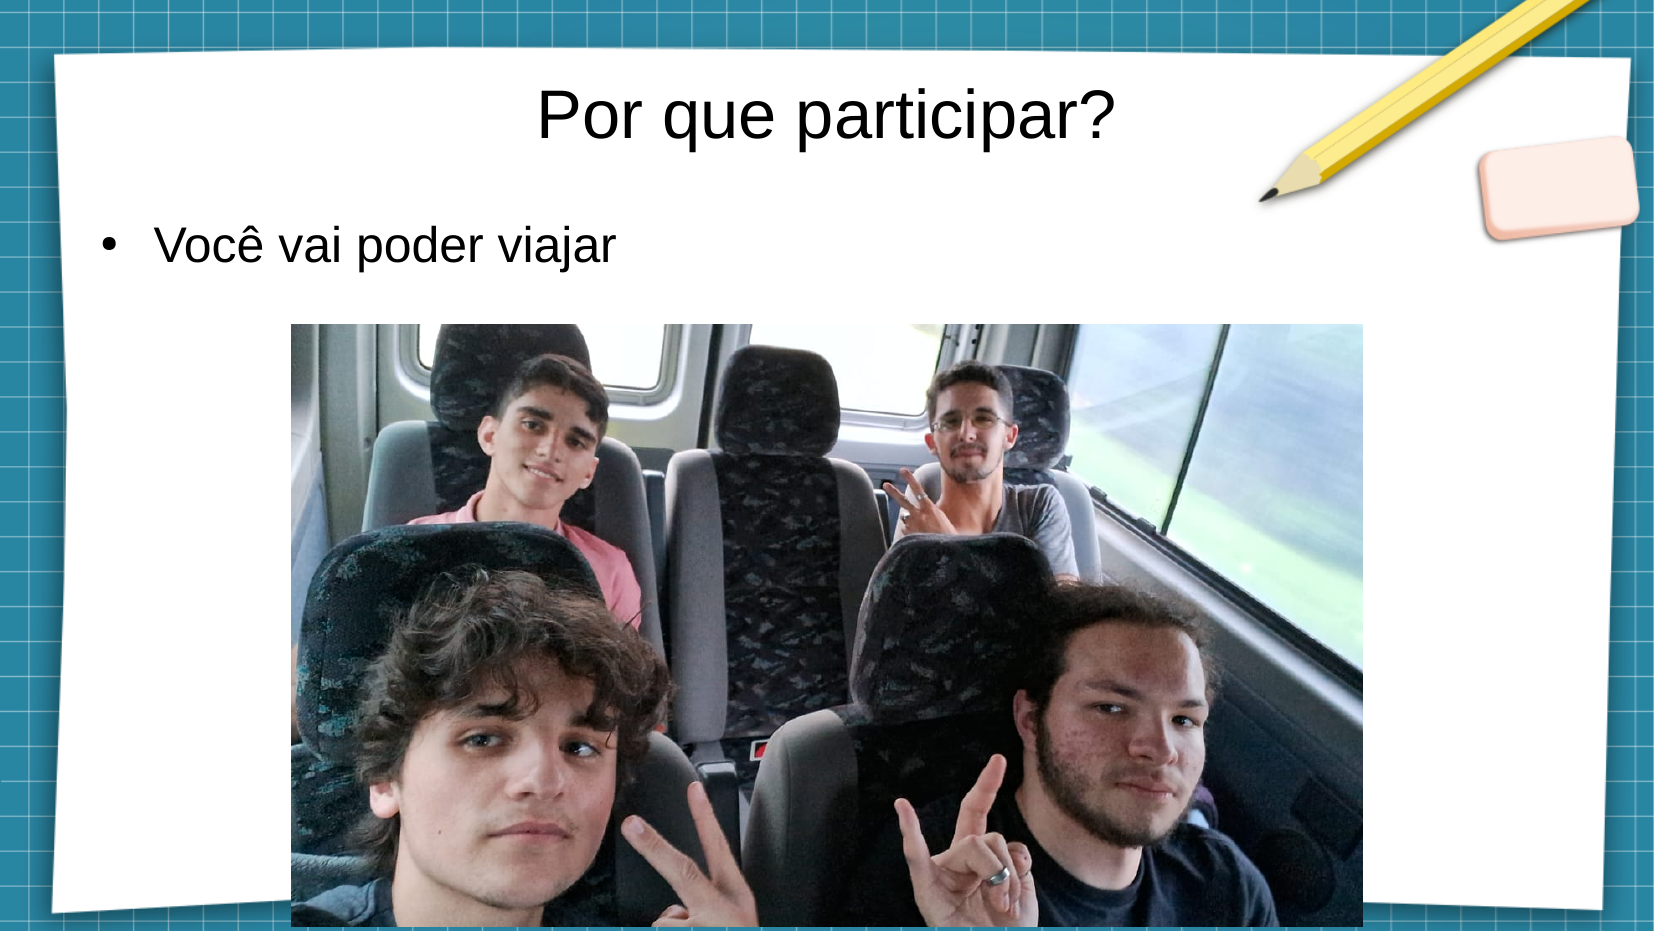

# Por que participar?
Você vai poder viajar